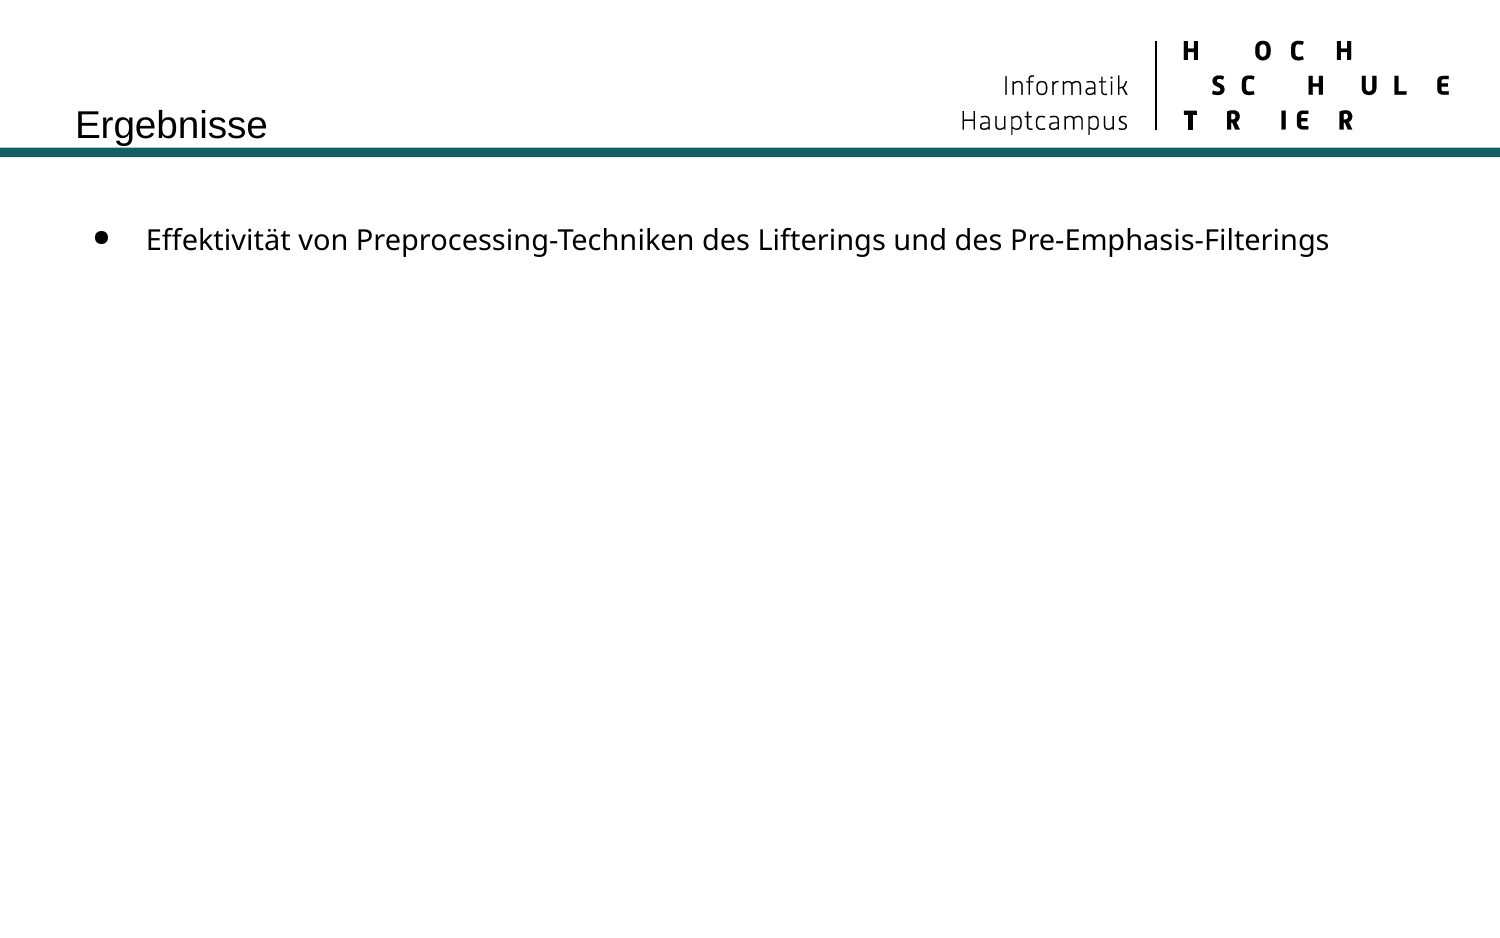

# Ergebnisse
Effektivität von Preprocessing-Techniken des Lifterings und des Pre-Emphasis-Filterings